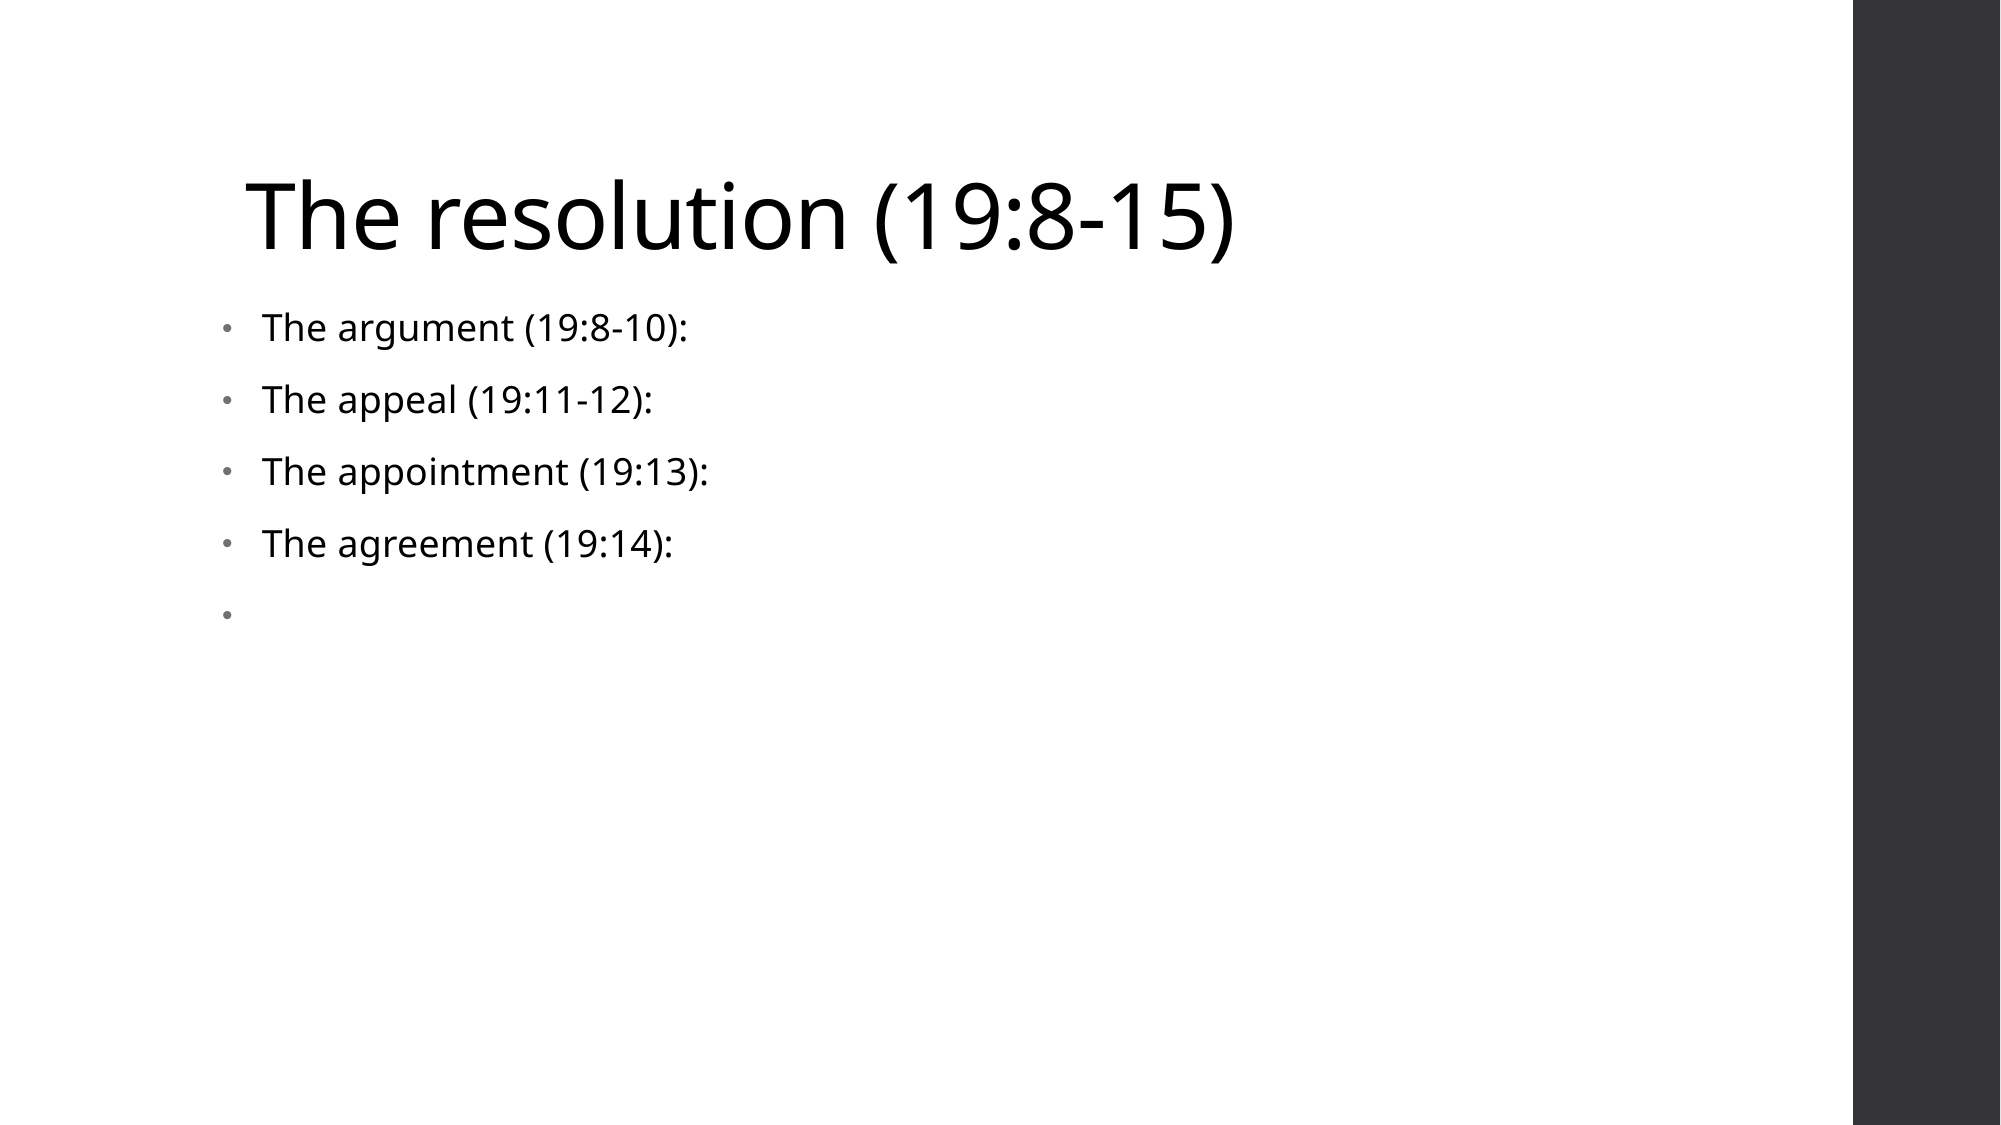

# The resolution (19:8-15)
 The argument (19:8-10):
 The appeal (19:11-12):
 The appointment (19:13):
 The agreement (19:14):